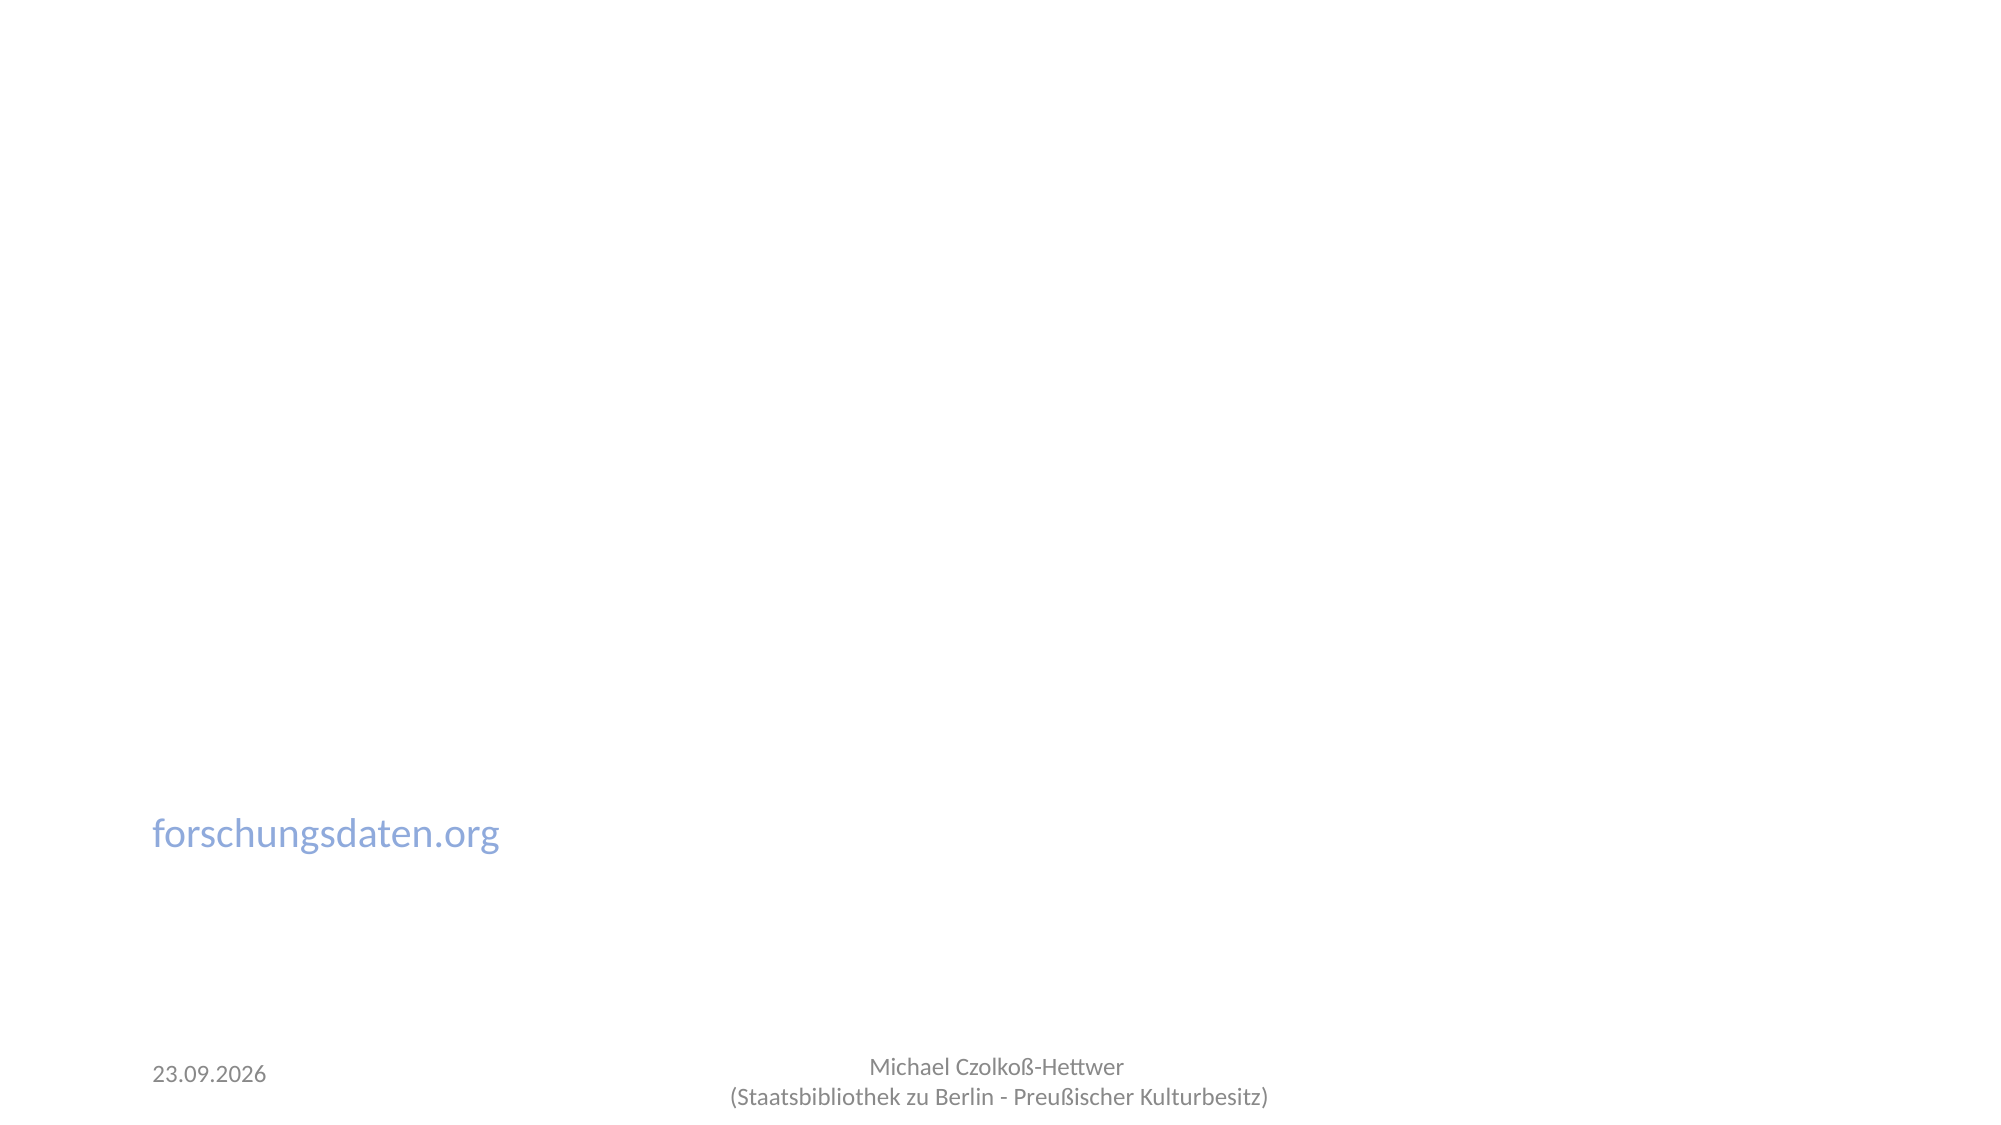

# I. Kontext: Open Science in der Praxis
„Aus Gründen der Nachvollziehbarkeit, Anschlussfähigkeit der Forschung und Nachnutzbarkeit hinterlegen Wissenschaftlerinnen und Wissenschaftler, wann immer möglich, die der Publikation zugrunde liegenden Forschungsdaten und zentralen Materialien – den FAIR-Prinzipien* (…) folgend – zugänglich in anerkannten Archiven und Repositorien.“
DFG: Leitlinien zur Sicherung guter wissenschaftlicher Praxis. Kodex, September 2019, Leitlinie 13: Herstellung von öffentlichem Zugang zu Forschungsergebnissen, S. 18f. (Zitat S. 19)
* FAIR steht für: Findable, Accessible, Interoperable, Re-usable (siehe hierzu unter forschungsdaten.org; die ZB MED bietet unter diesem Link eine gute Beschreibung der FAIR-Prinzipen)
Michael Czolkoß-Hettwer
(Staatsbibliothek zu Berlin - Preußischer Kulturbesitz)